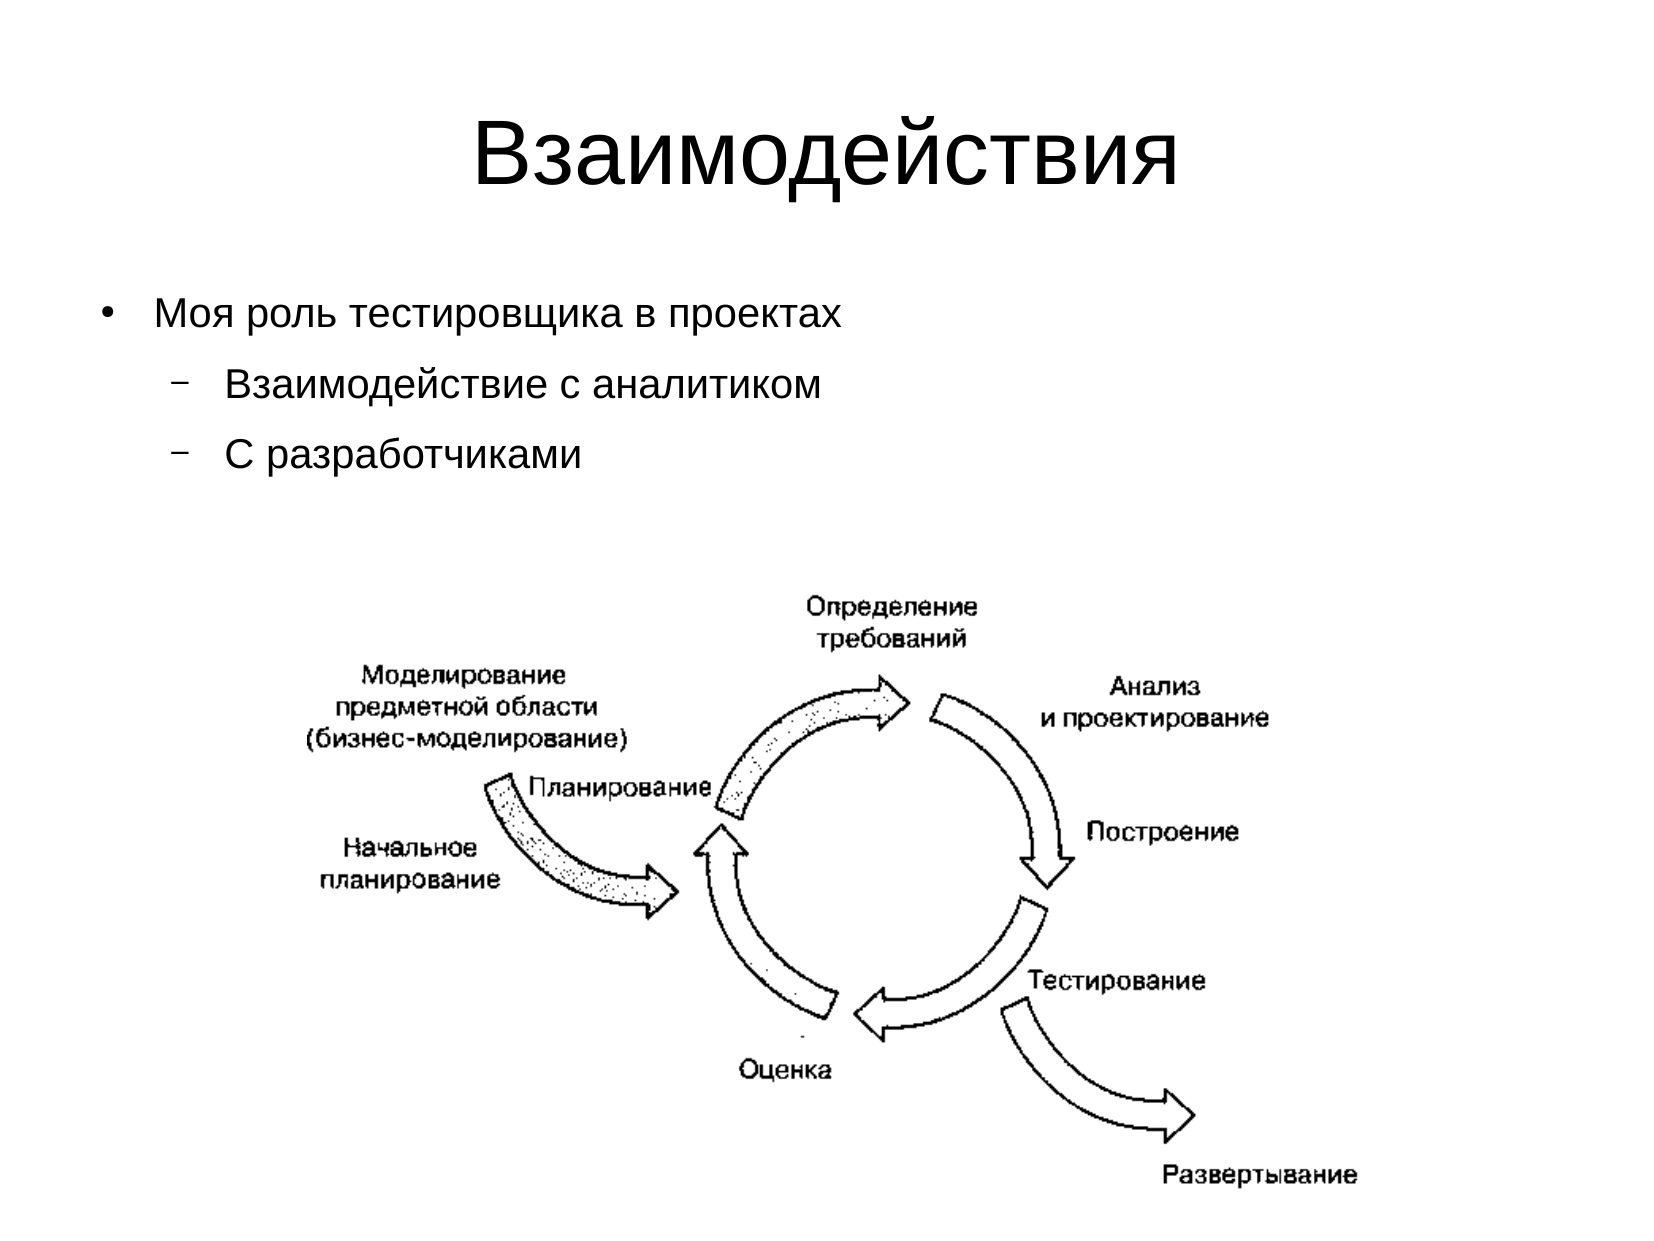

# Взаимодействия
Моя роль тестировщика в проектах
Взаимодействие с аналитиком
С разработчиками